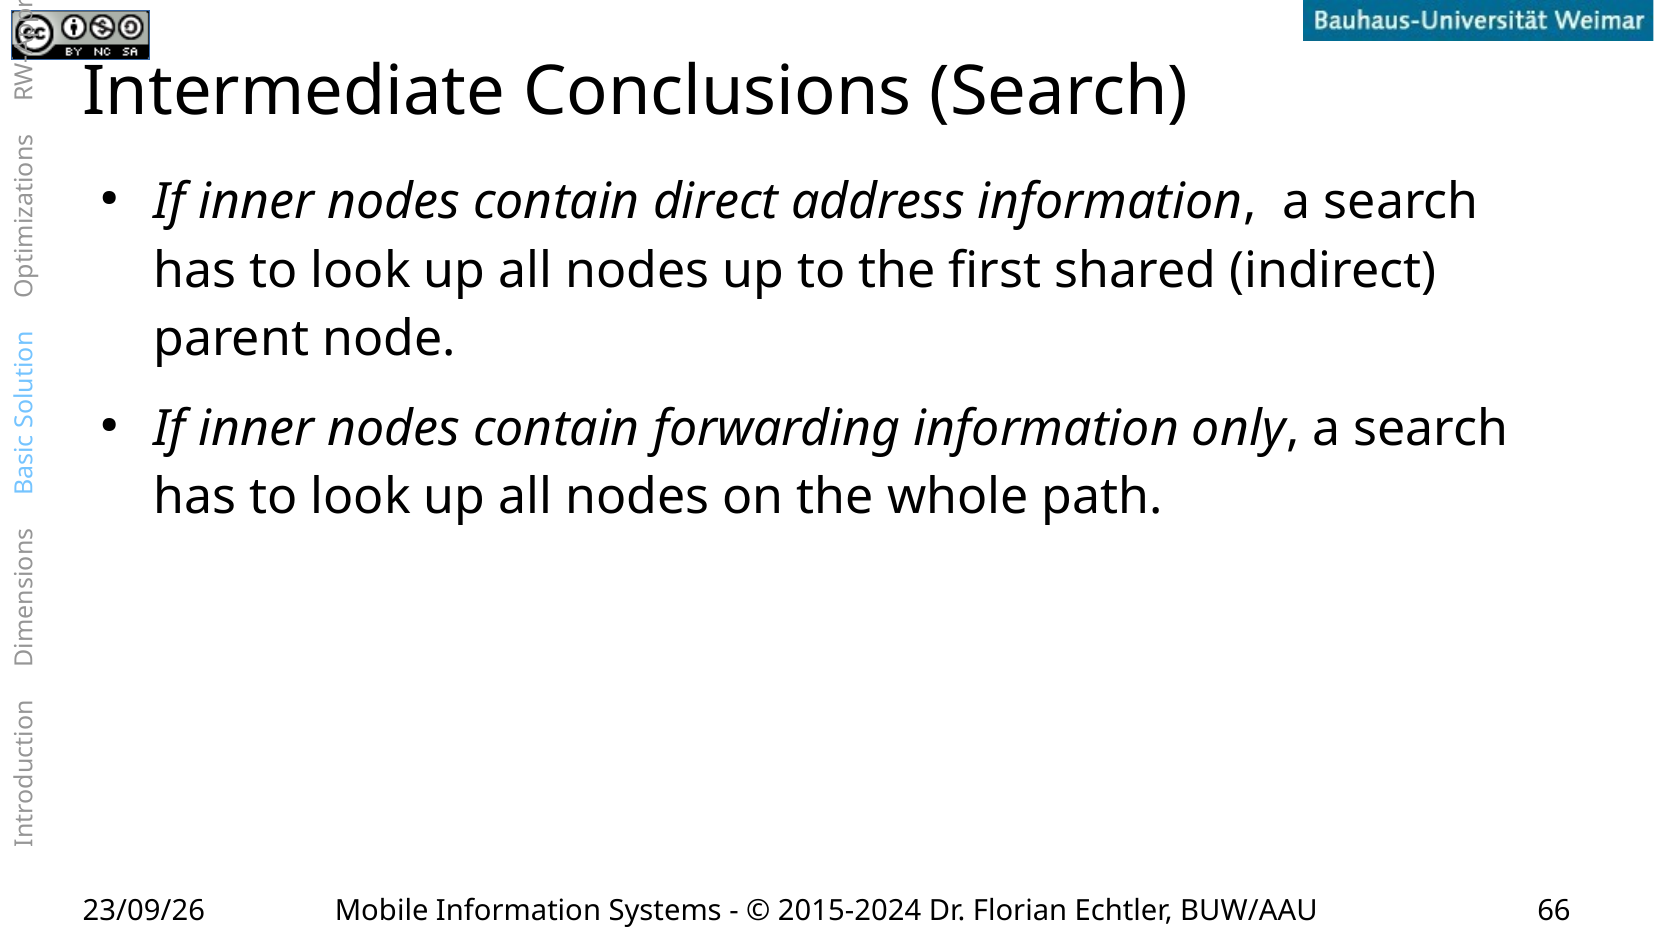

# Intermediate Conclusions (Search)
If inner nodes contain direct address information, a search has to look up all nodes up to the first shared (indirect) parent node.
If inner nodes contain forwarding information only, a search has to look up all nodes on the whole path.
Introduction Dimensions Basic Solution Optimizations RW-Approaches
Mobile Information Systems - © 2015-2024 Dr. Florian Echtler, BUW/AAU
66